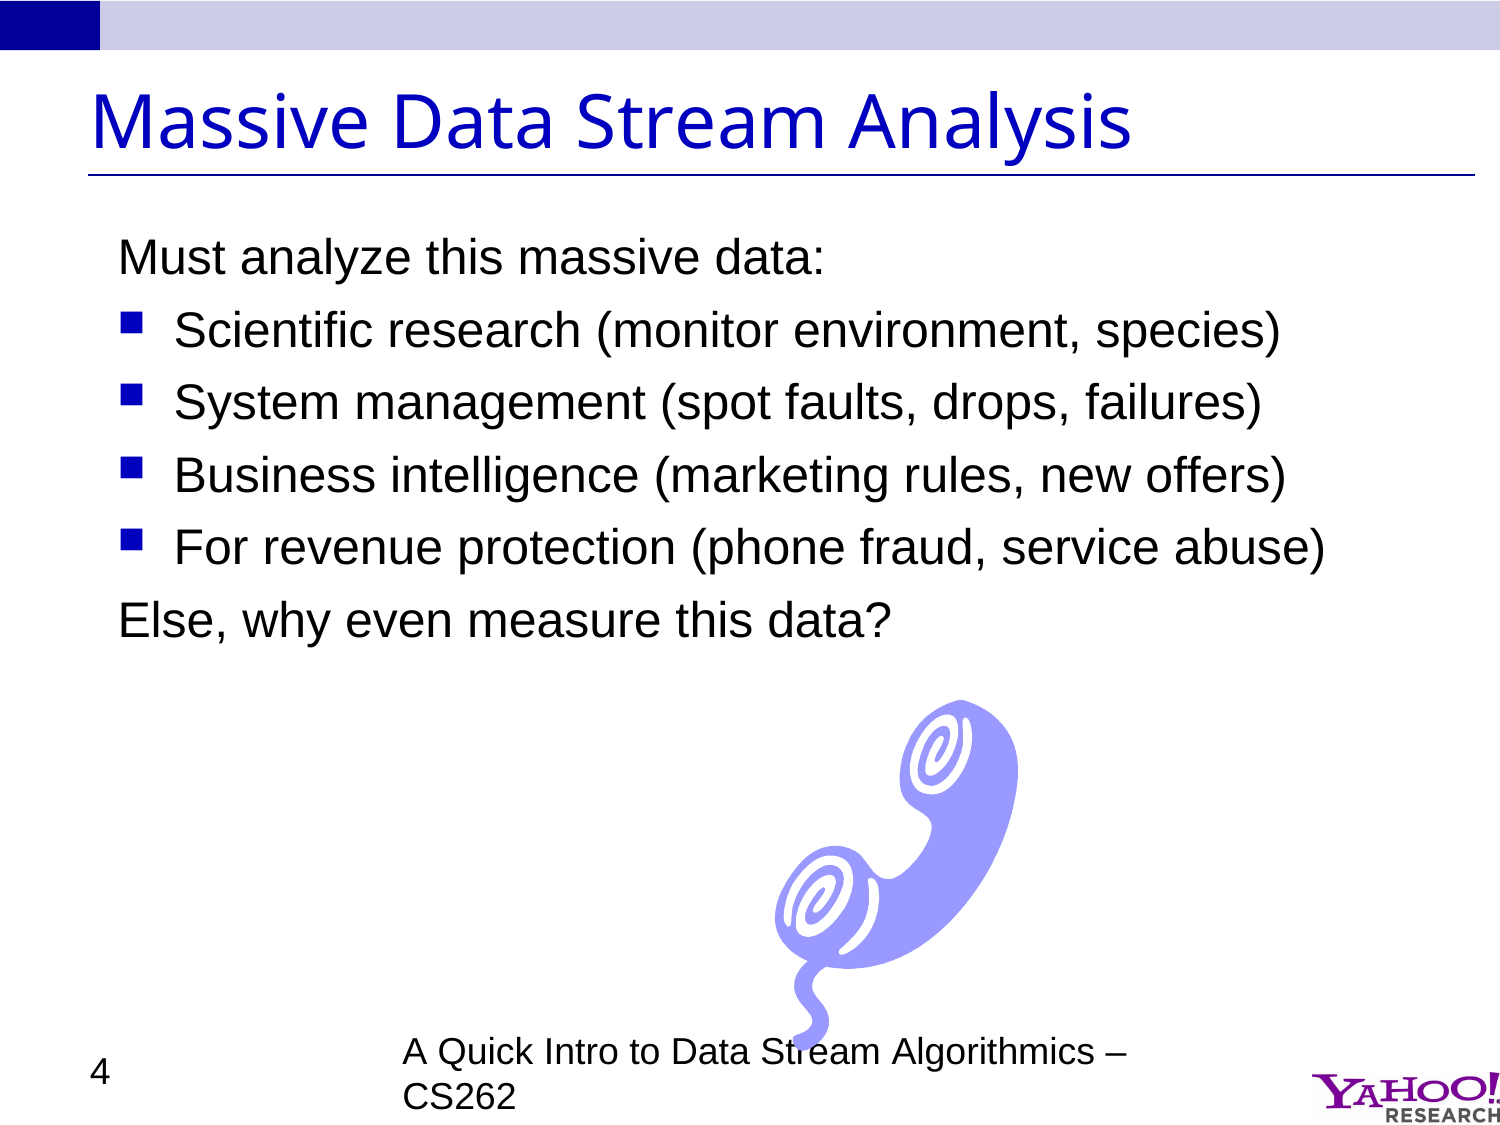

# Massive Data Stream Analysis
Must analyze this massive data:
Scientific research (monitor environment, species)
System management (spot faults, drops, failures)
Business intelligence (marketing rules, new offers)
For revenue protection (phone fraud, service abuse)
Else, why even measure this data?
Fundamentals of Analyzing and Mining Data Streams
4